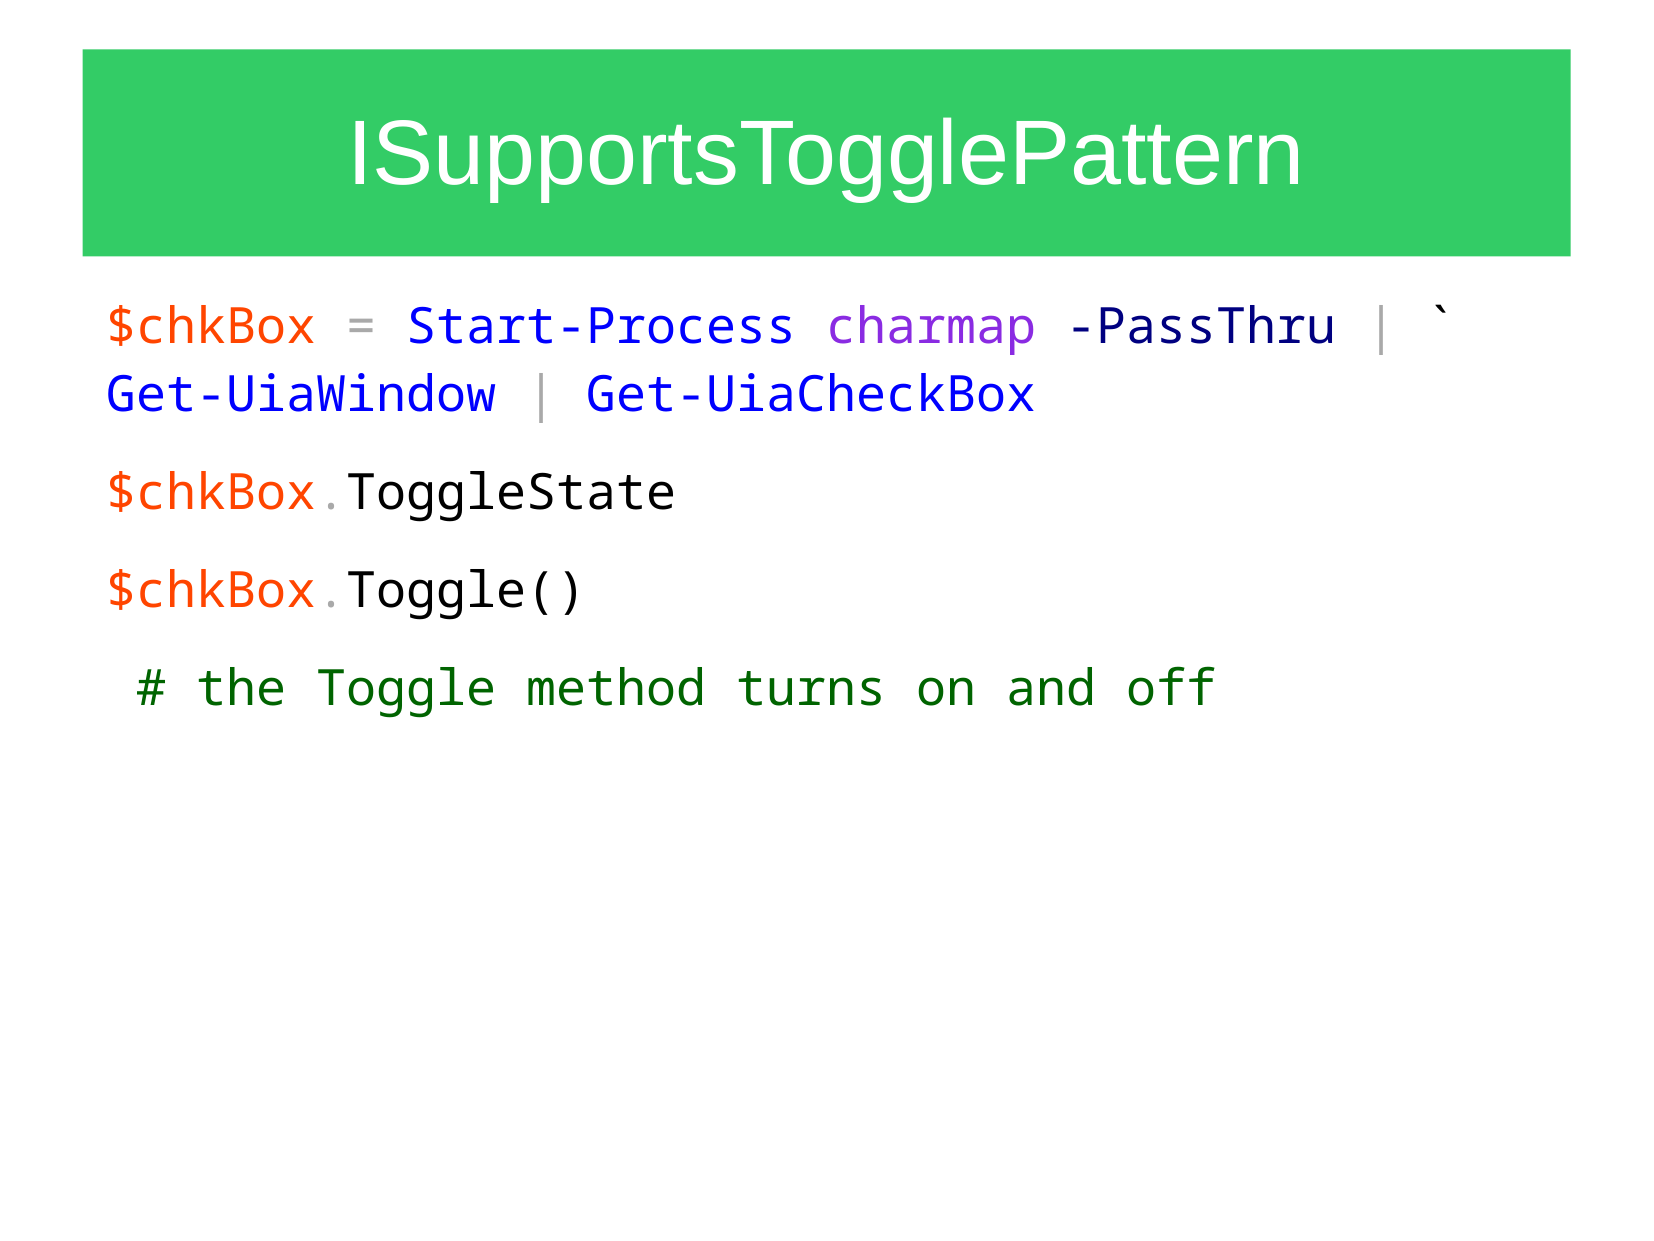

# ISupportsTogglePattern
$chkBox = Start-Process charmap -PassThru | ` Get-UiaWindow | Get-UiaCheckBox
$chkBox.ToggleState
$chkBox.Toggle()
 # the Toggle method turns on and off